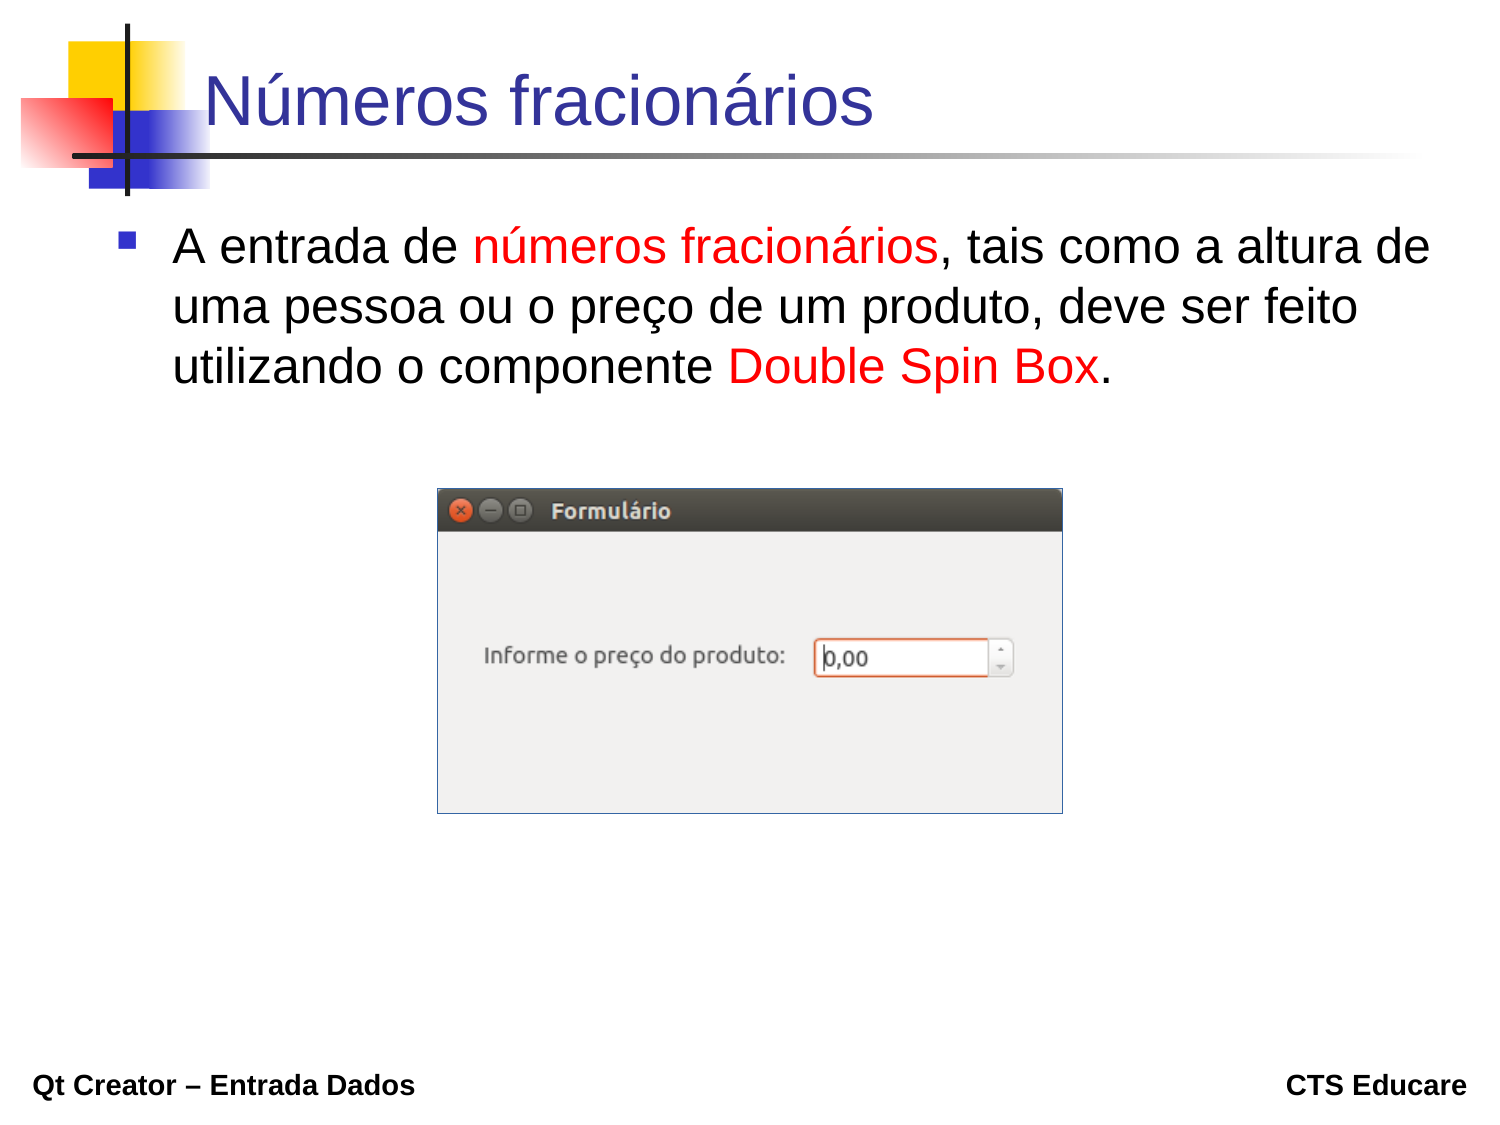

# Números fracionários
A entrada de números fracionários, tais como a altura de uma pessoa ou o preço de um produto, deve ser feito utilizando o componente Double Spin Box.